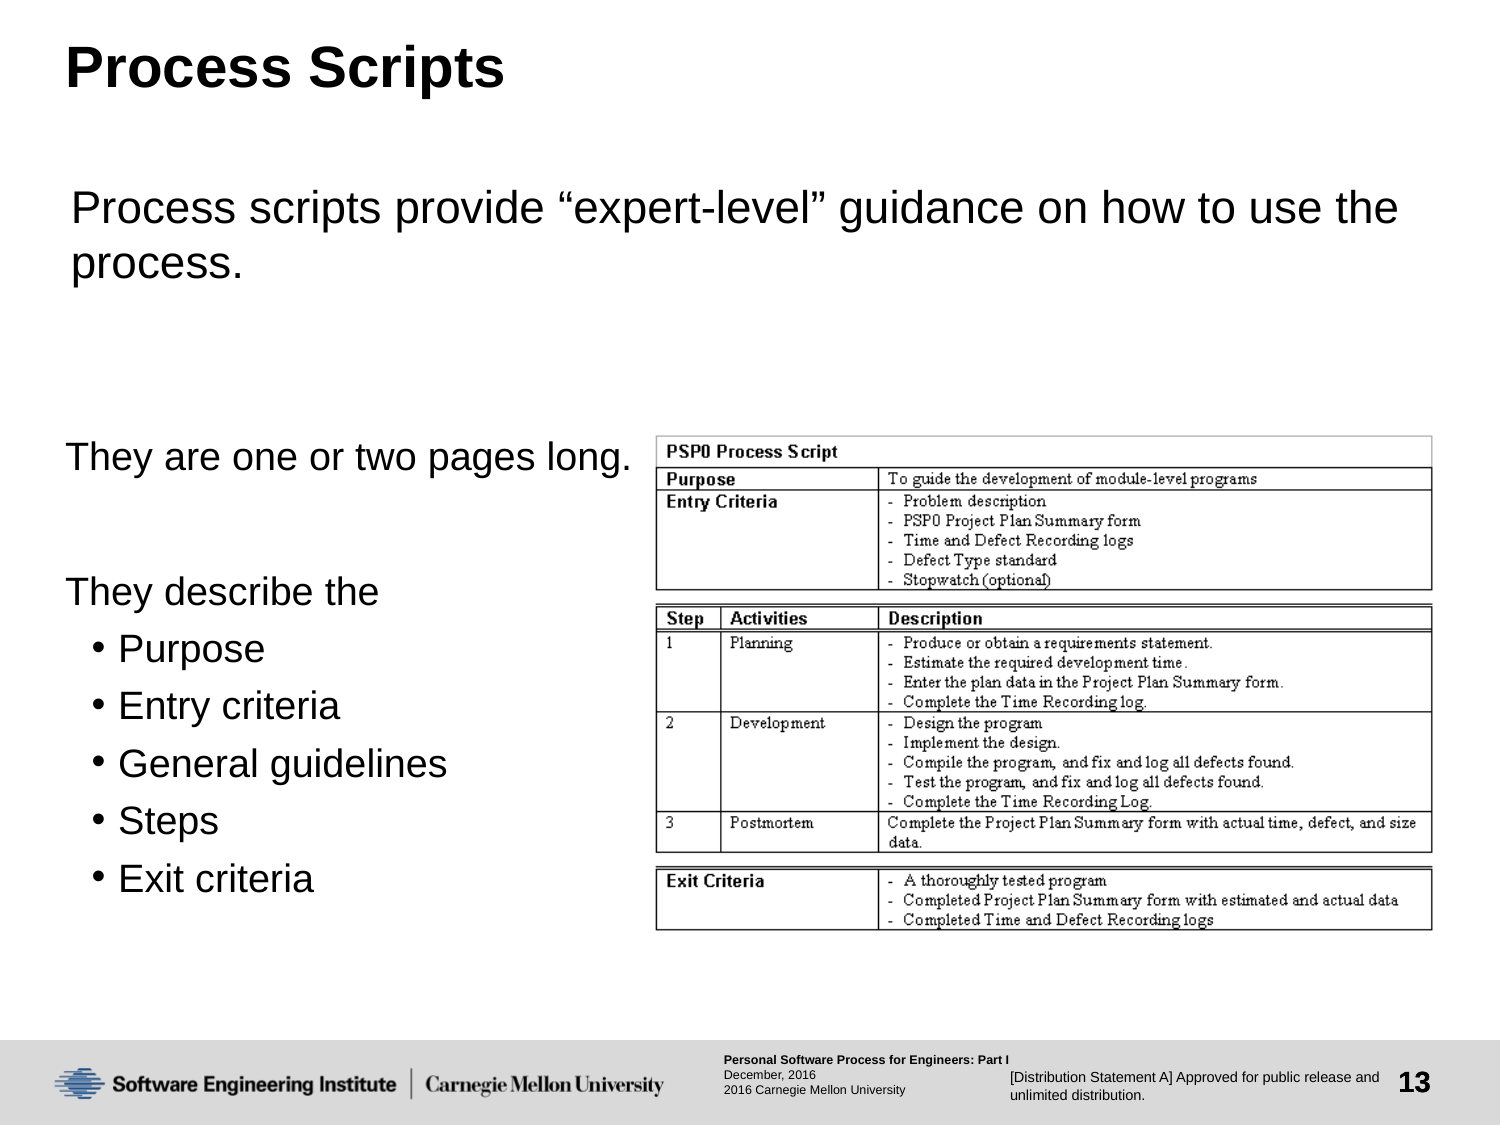

# Process Scripts
Process scripts provide “expert-level” guidance on how to use the process.
They are one or two pages long.
They describe the
Purpose
Entry criteria
General guidelines
Steps
Exit criteria